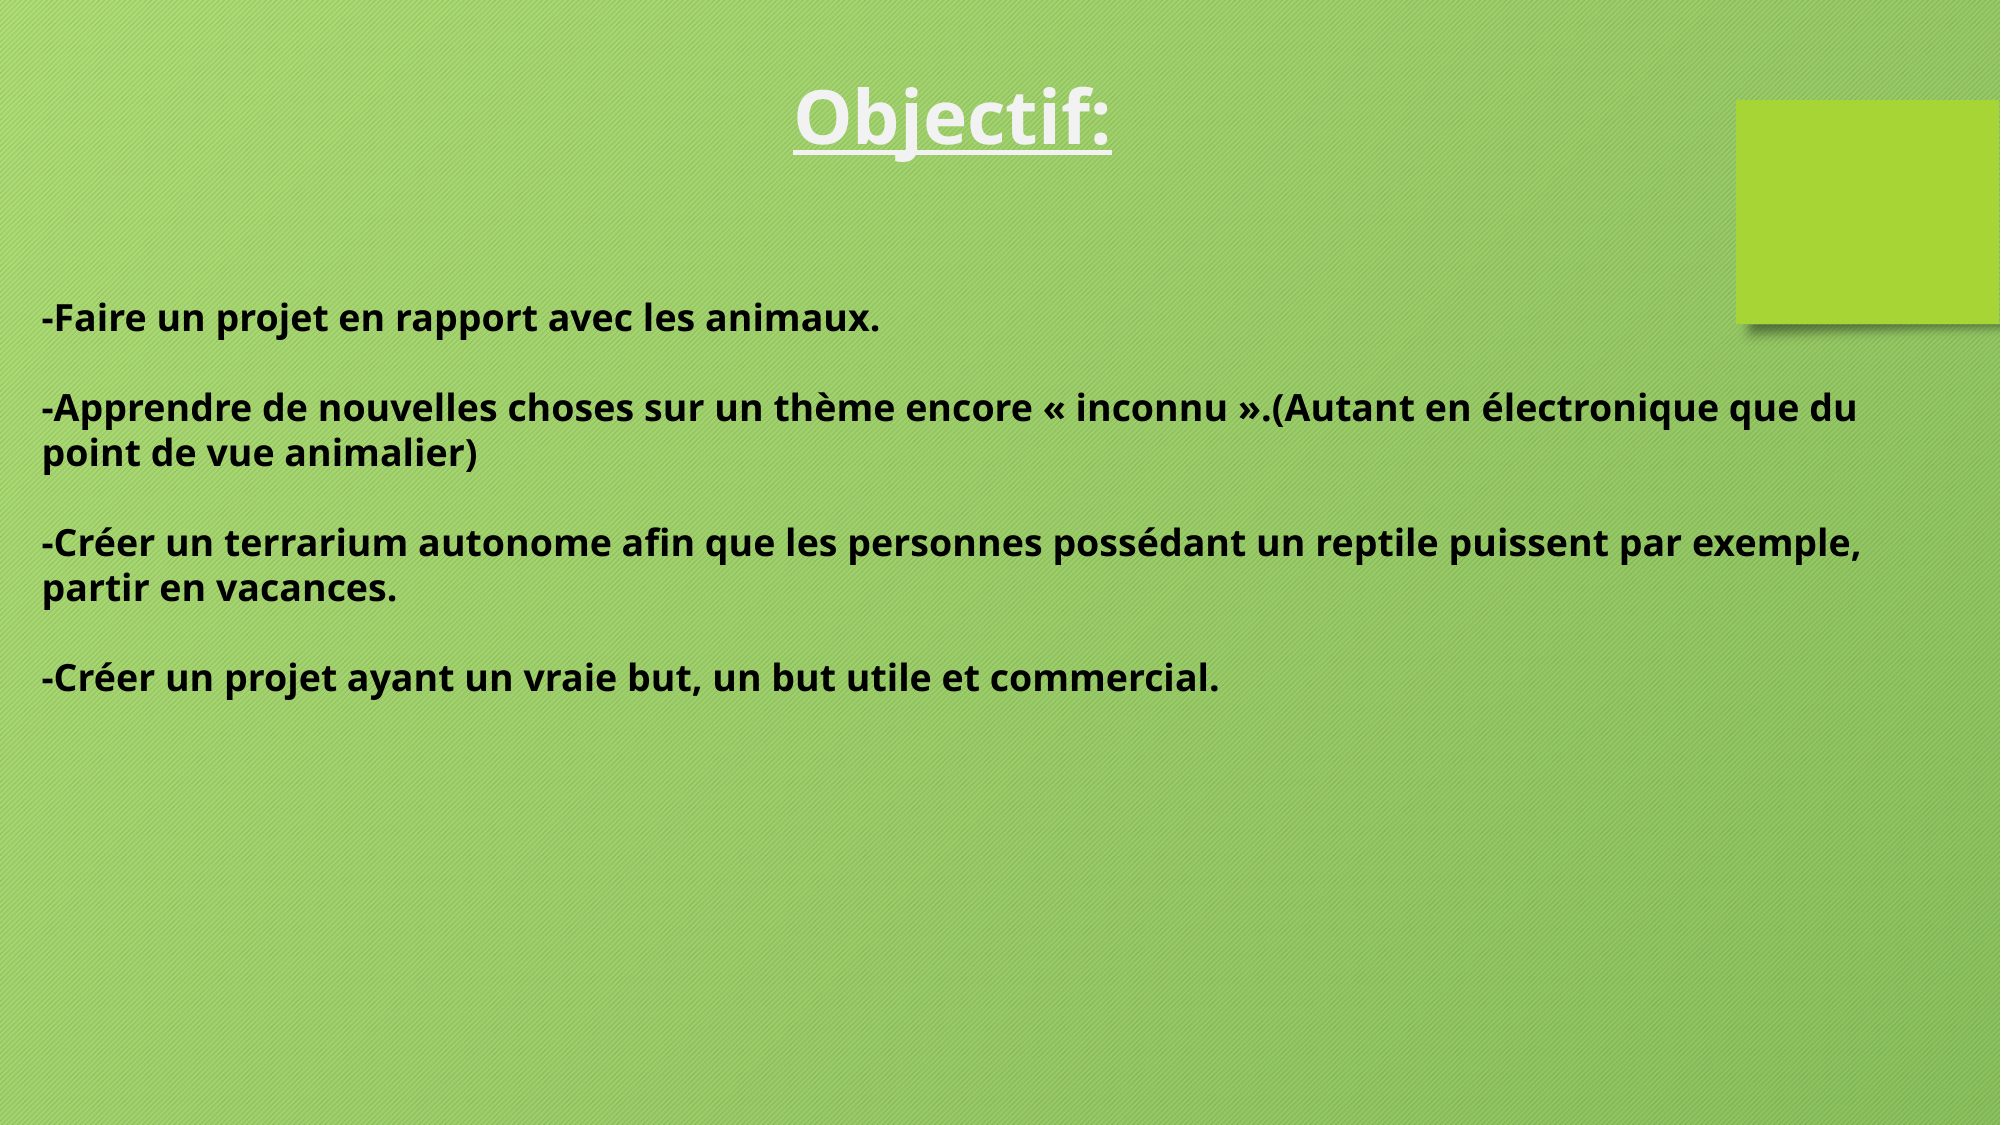

Objectif:
-Faire un projet en rapport avec les animaux.
-Apprendre de nouvelles choses sur un thème encore « inconnu ».(Autant en électronique que du point de vue animalier)
-Créer un terrarium autonome afin que les personnes possédant un reptile puissent par exemple, partir en vacances.
-Créer un projet ayant un vraie but, un but utile et commercial.